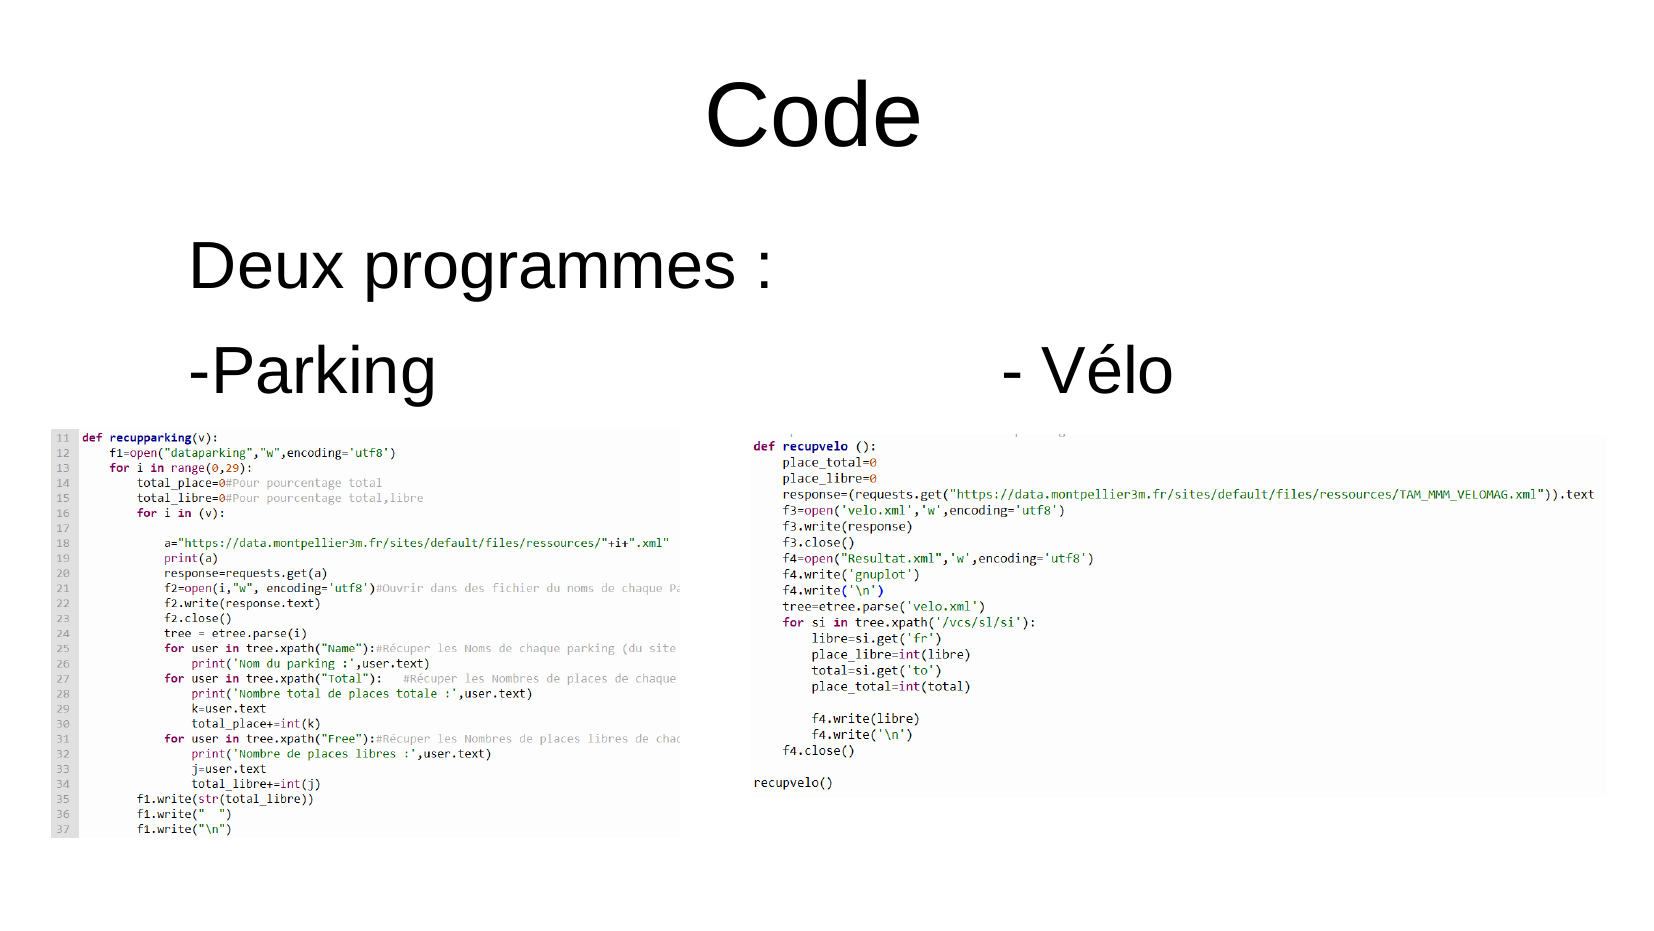

# Code
Deux programmes :
-Parking 								- Vélo